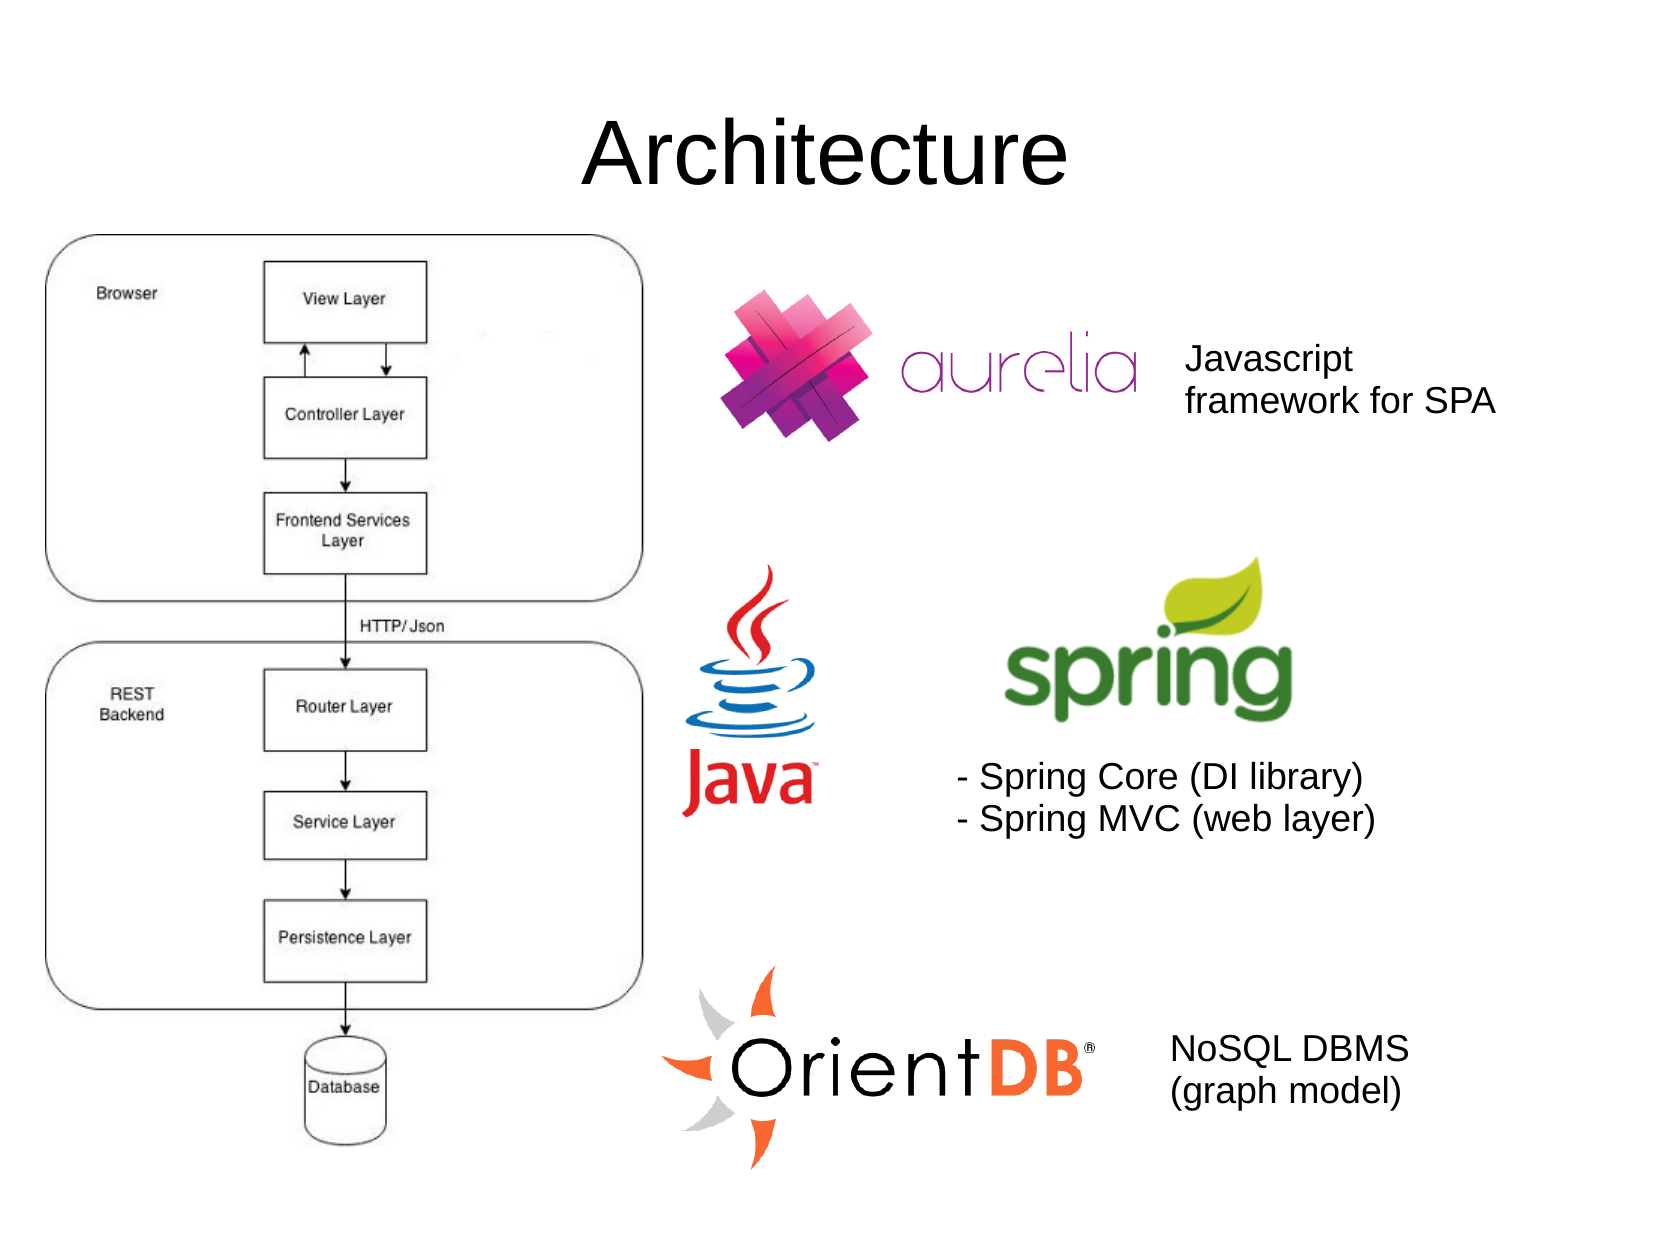

# Architecture
Javascript framework for SPA
- Spring Core (DI library)
- Spring MVC (web layer)
NoSQL DBMS (graph model)